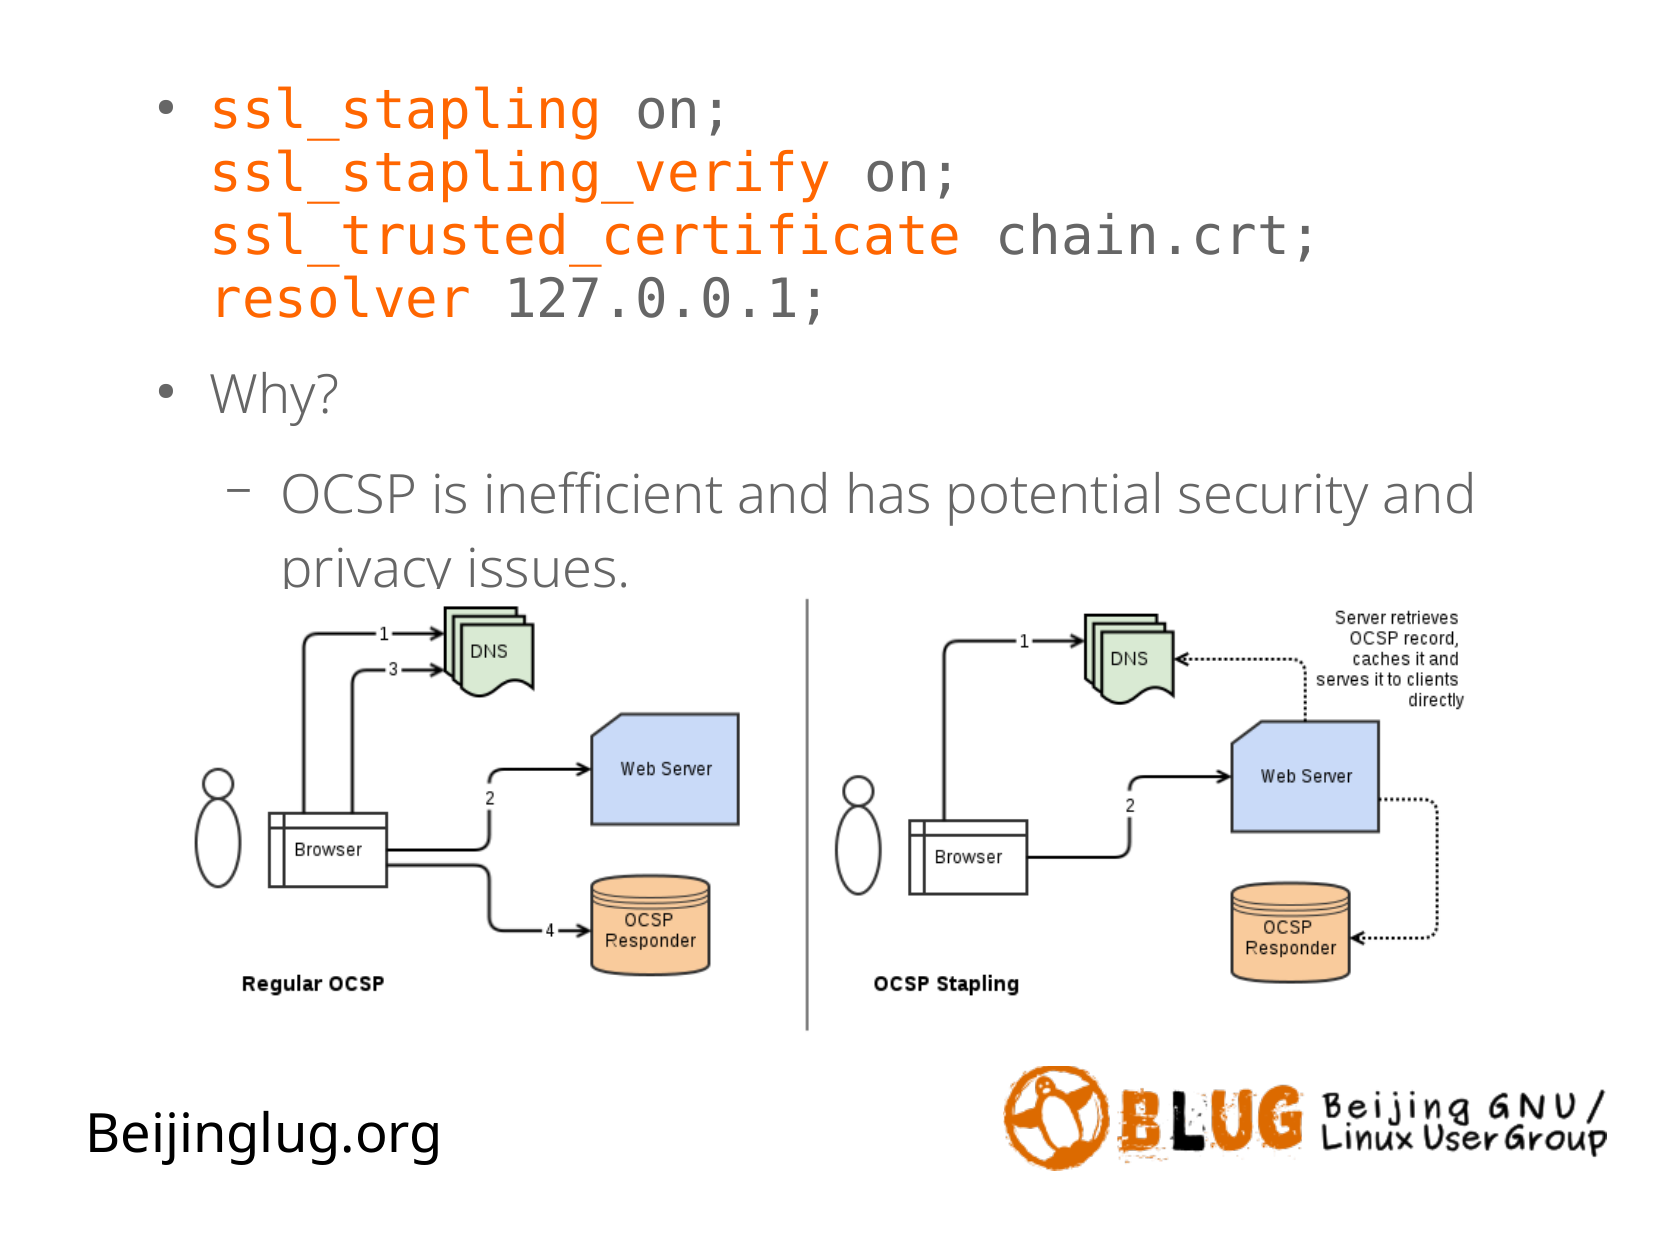

# ssl_stapling on; ssl_stapling_verify on; ssl_trusted_certificate chain.crt; resolver 127.0.0.1;
Why?
OCSP is inefficient and has potential security and privacy issues.